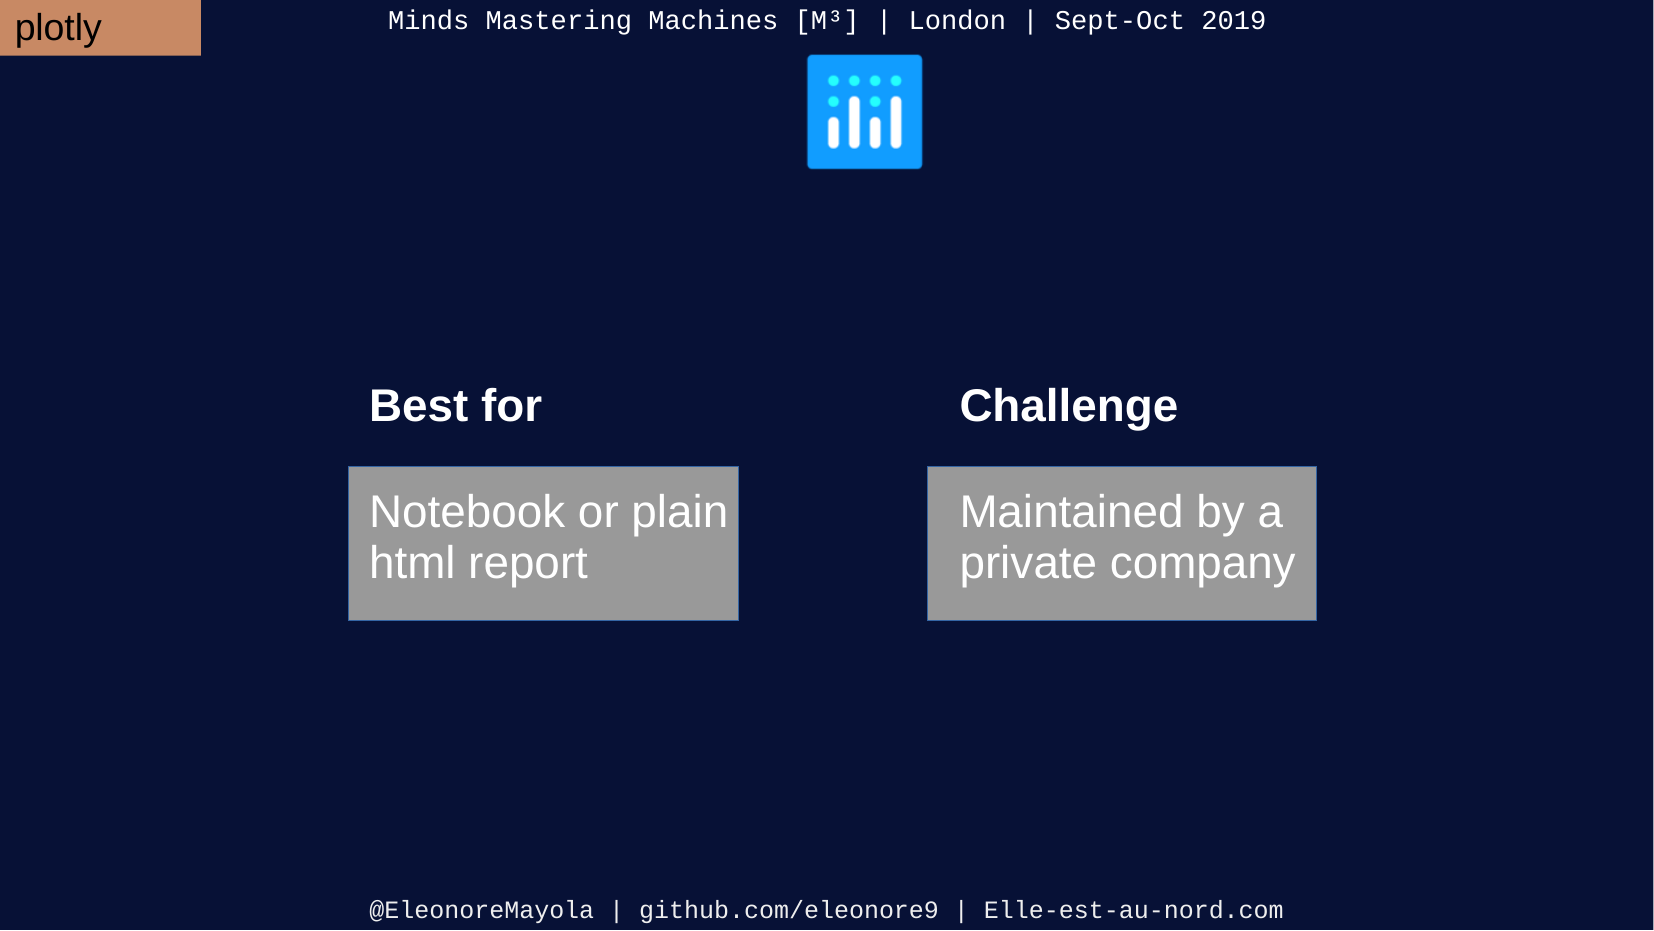

Minds Mastering Machines [M³] | London | Sept-Oct 2019
plotly
Best for
Challenge
Notebook or plain html report
Maintained by a private company
@EleonoreMayola | github.com/eleonore9 | Elle-est-au-nord.com